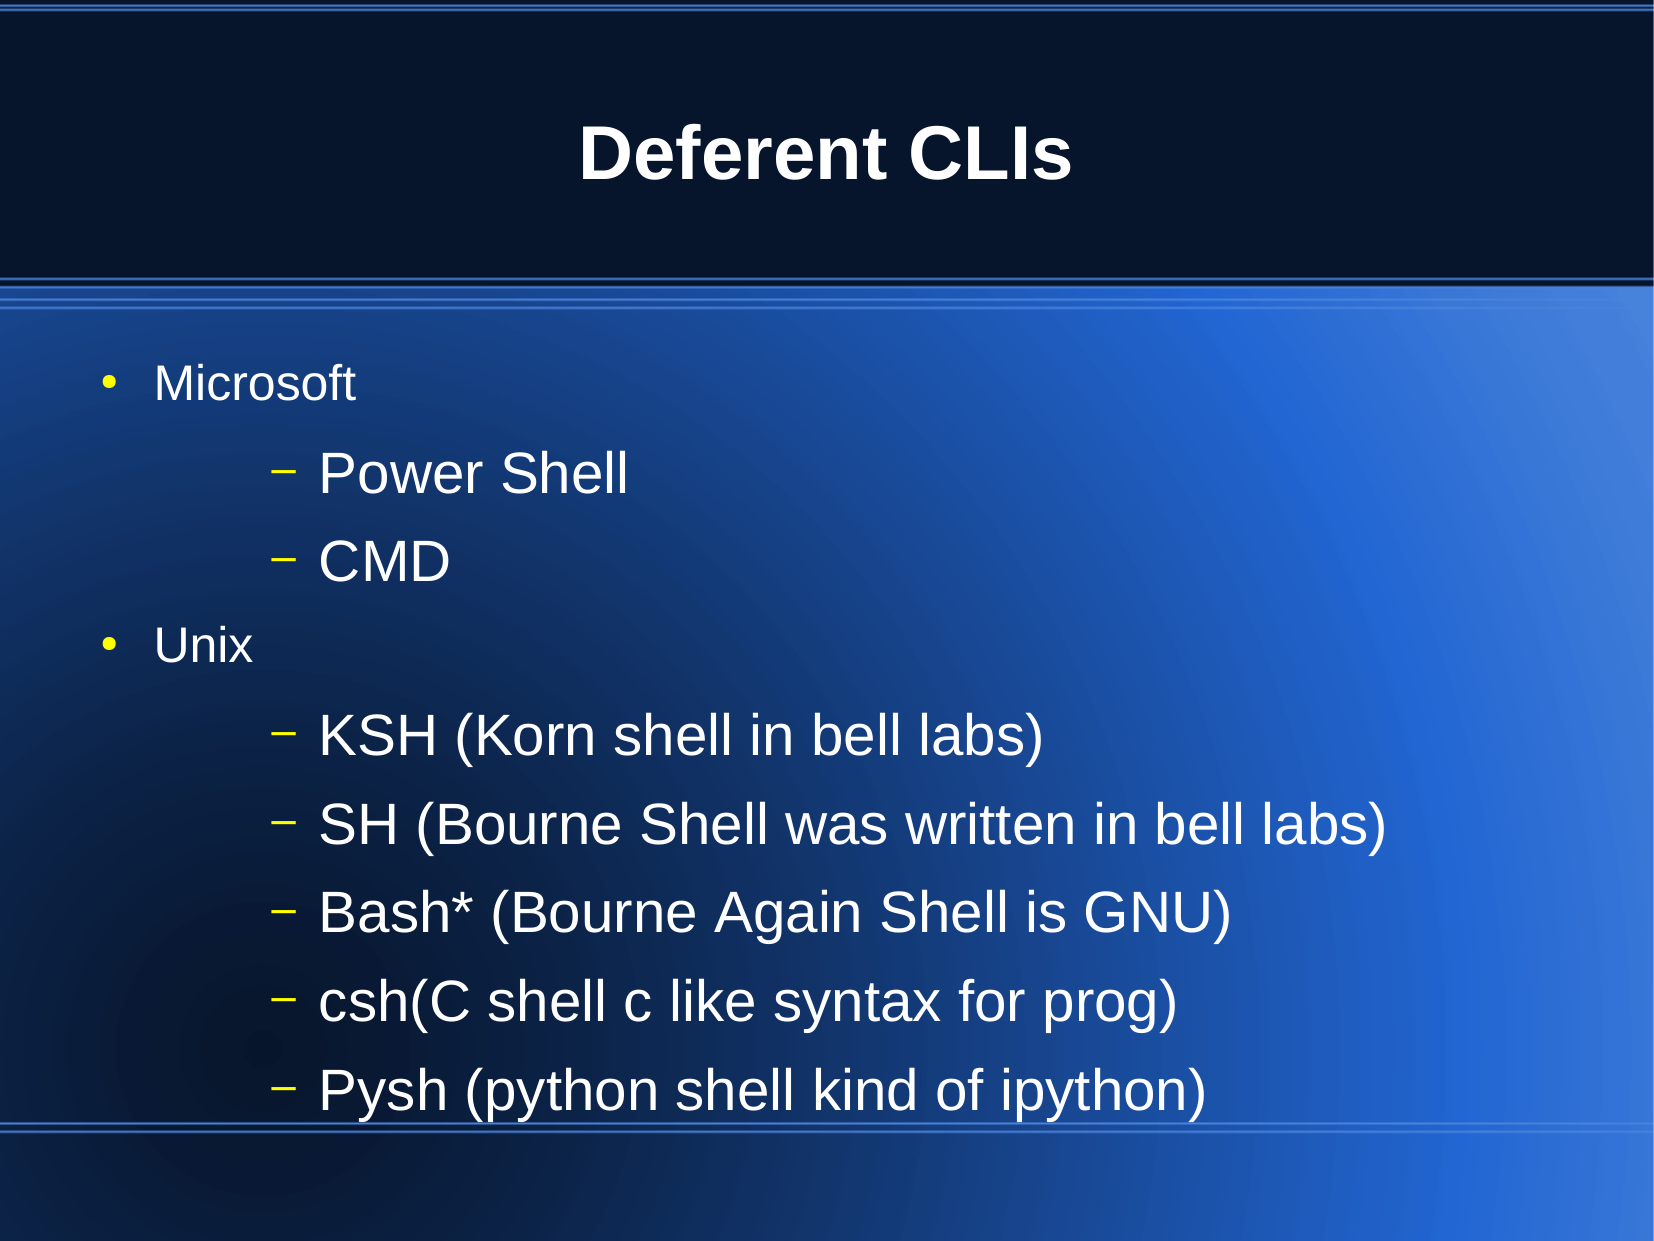

# Deferent CLIs
Microsoft
Power Shell
CMD
Unix
KSH (Korn shell in bell labs)
SH (Bourne Shell was written in bell labs)
Bash* (Bourne Again Shell is GNU)
csh(C shell c like syntax for prog)
Pysh (python shell kind of ipython)